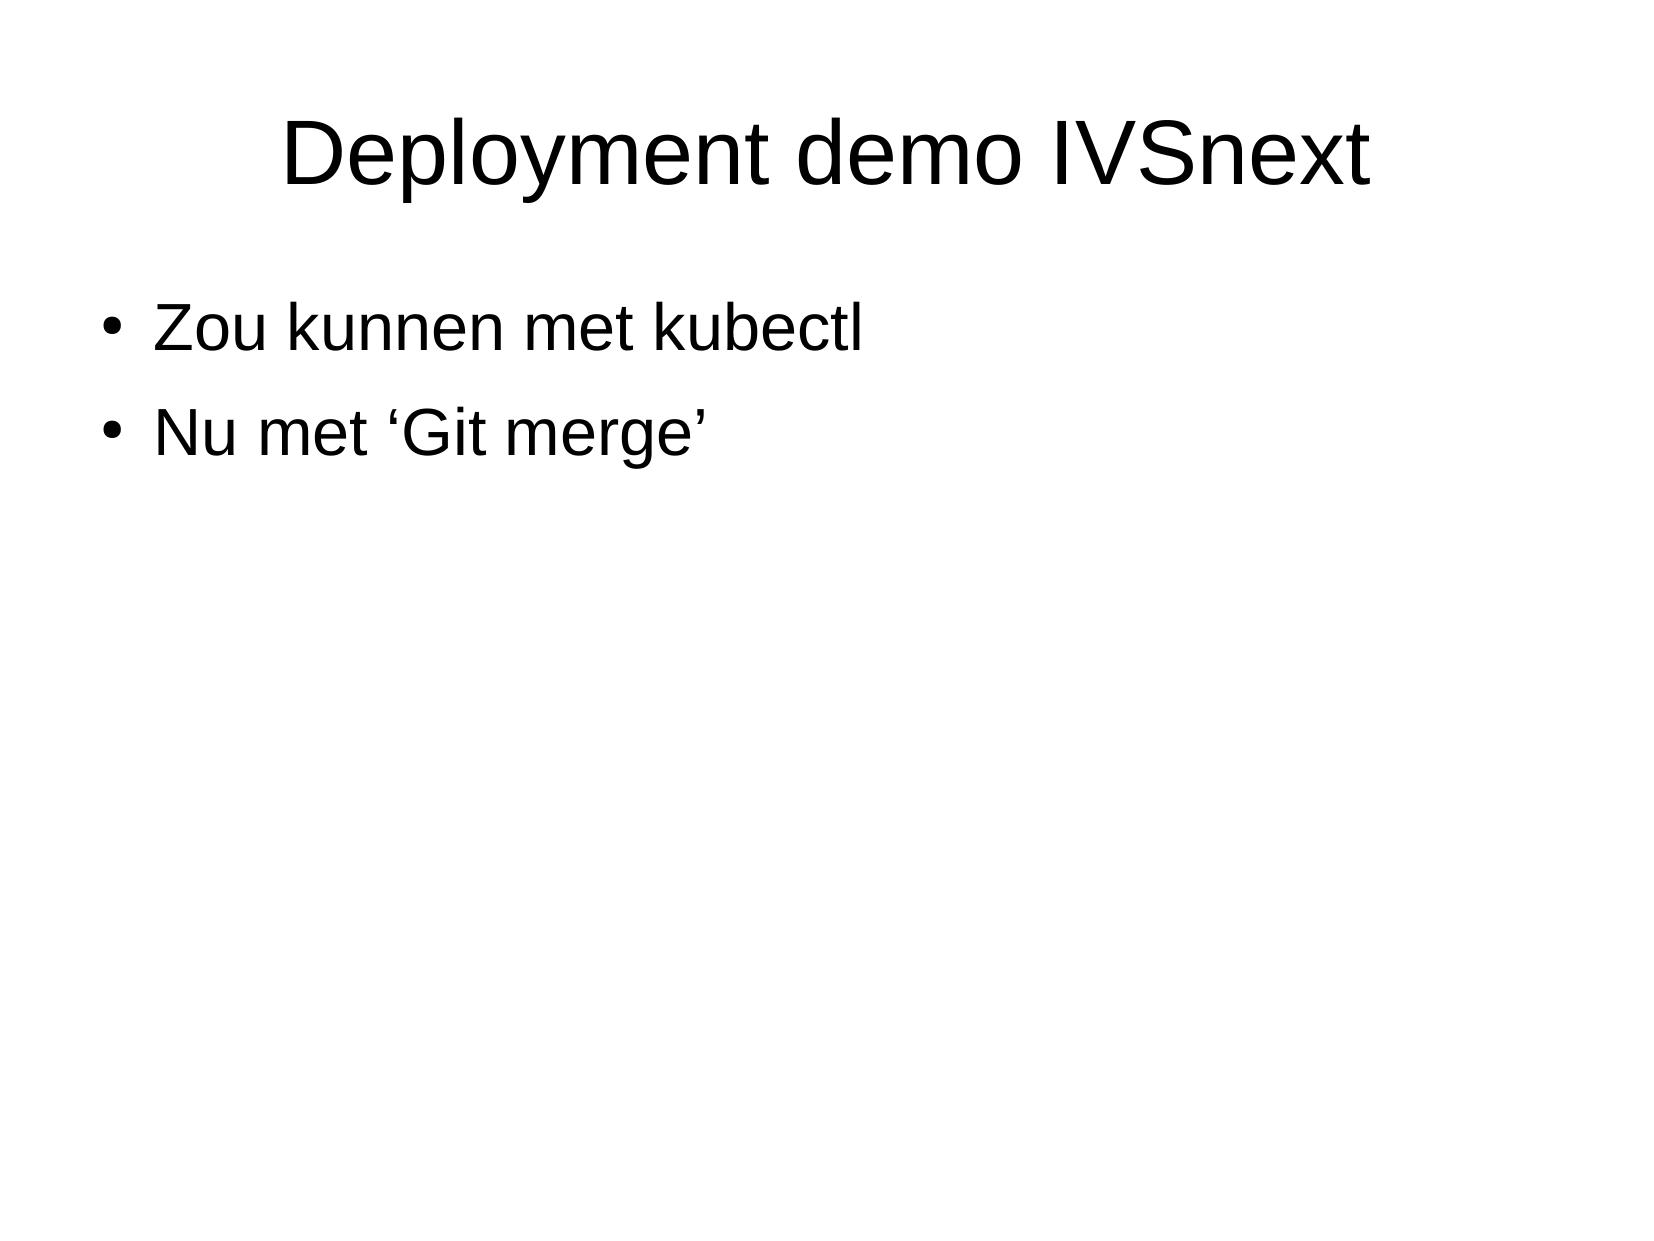

# Deployment demo IVSnext
Zou kunnen met kubectl
Nu met ‘Git merge’